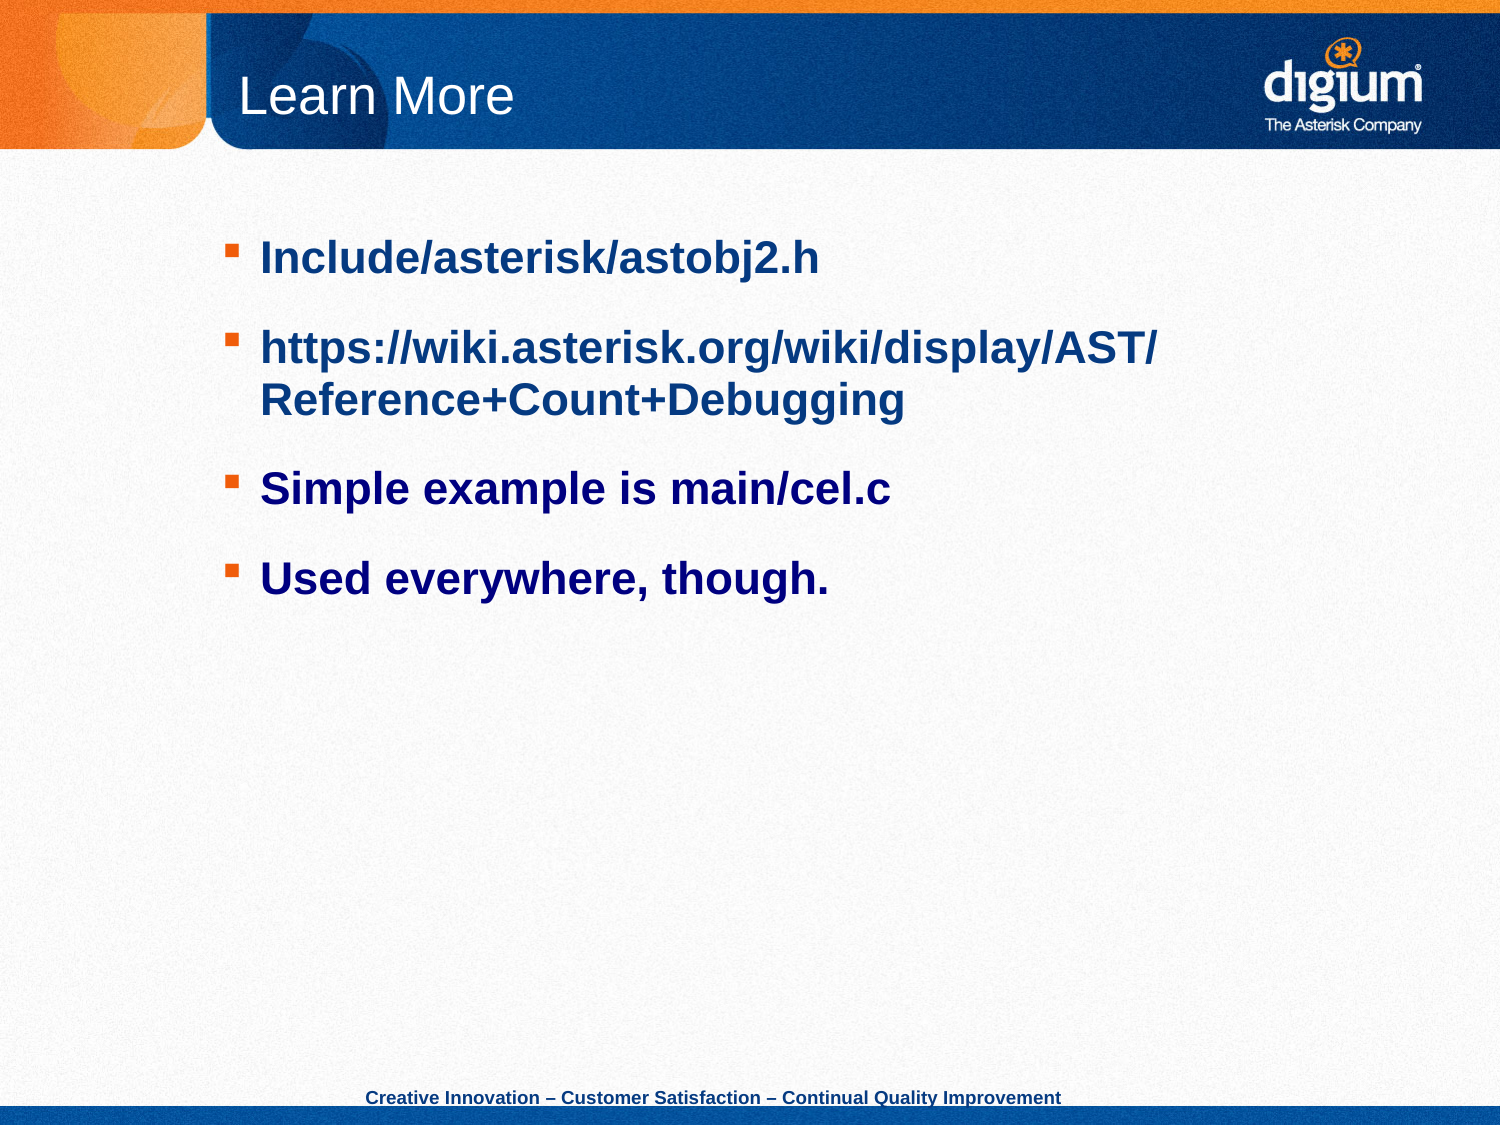

# Learn More
Include/asterisk/astobj2.h
https://wiki.asterisk.org/wiki/display/AST/Reference+Count+Debugging
Simple example is main/cel.c
Used everywhere, though.